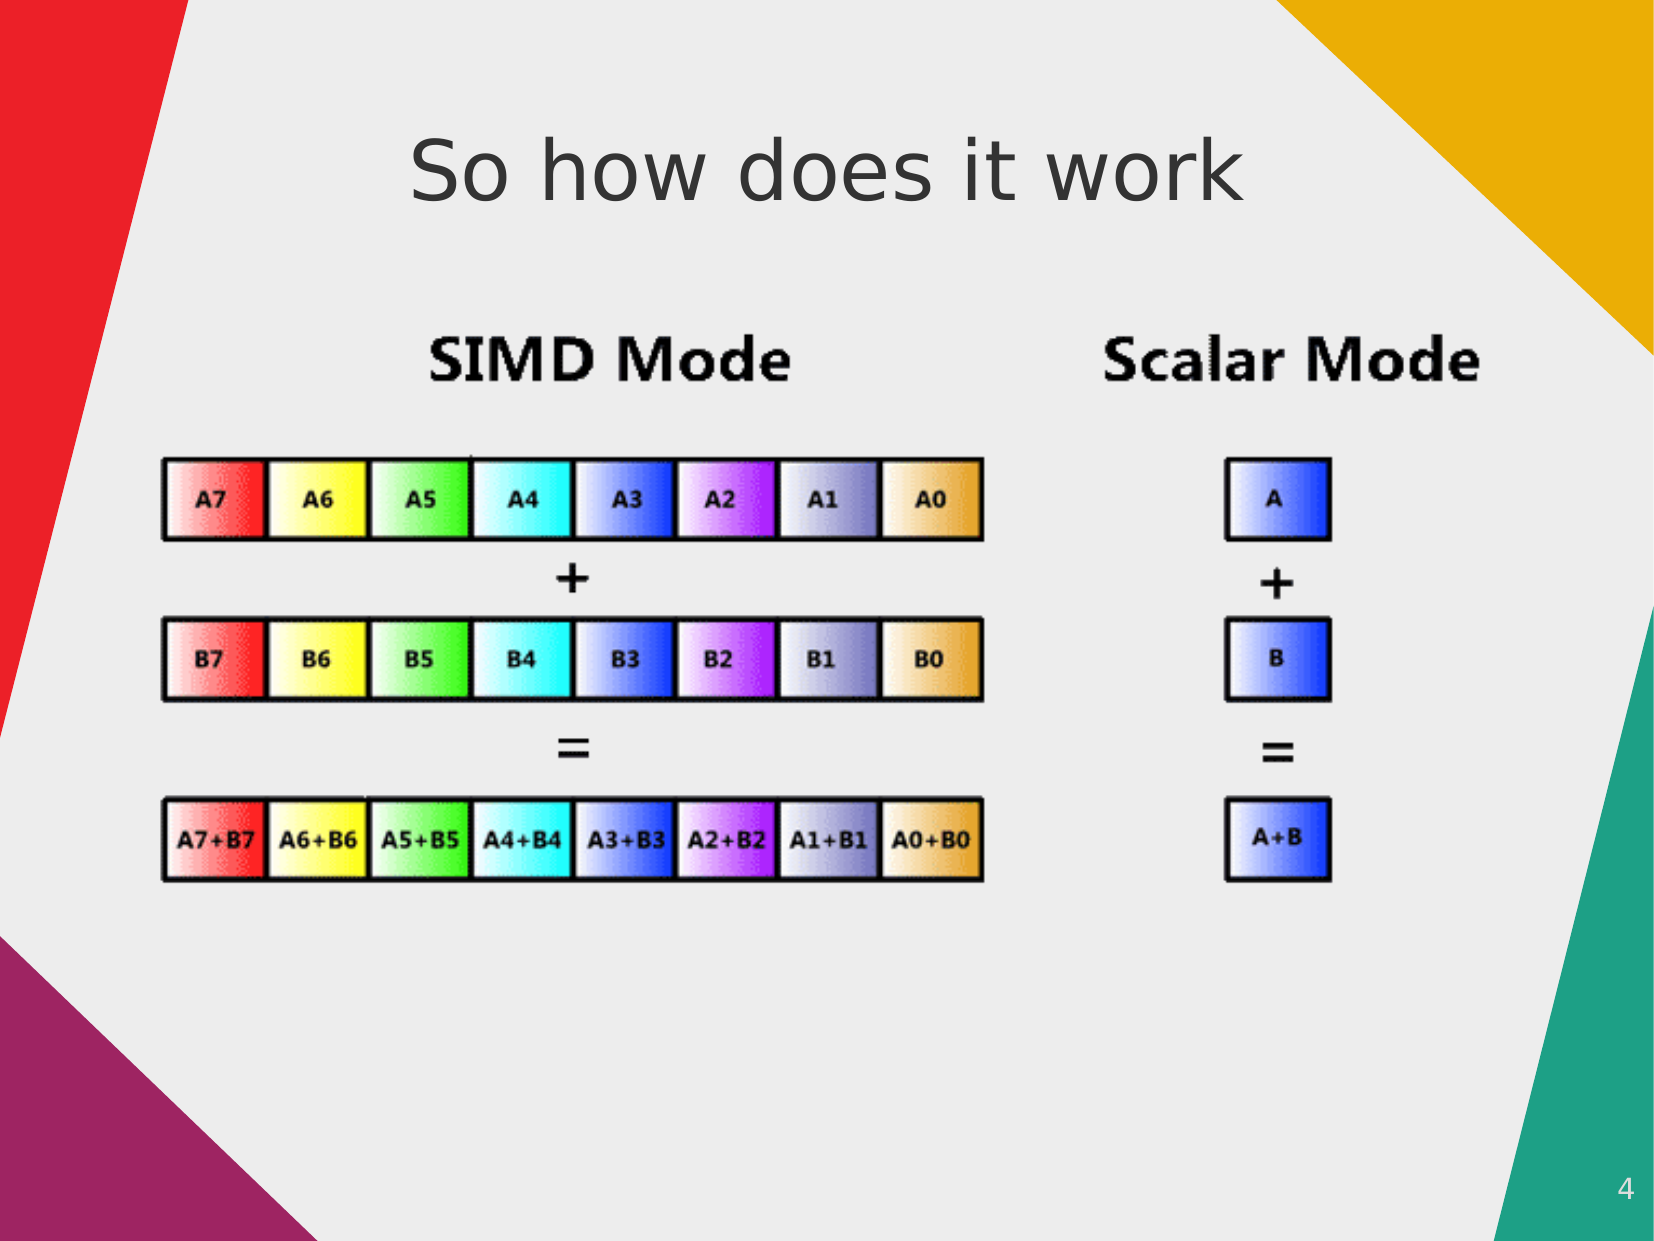

# So how does it work
4